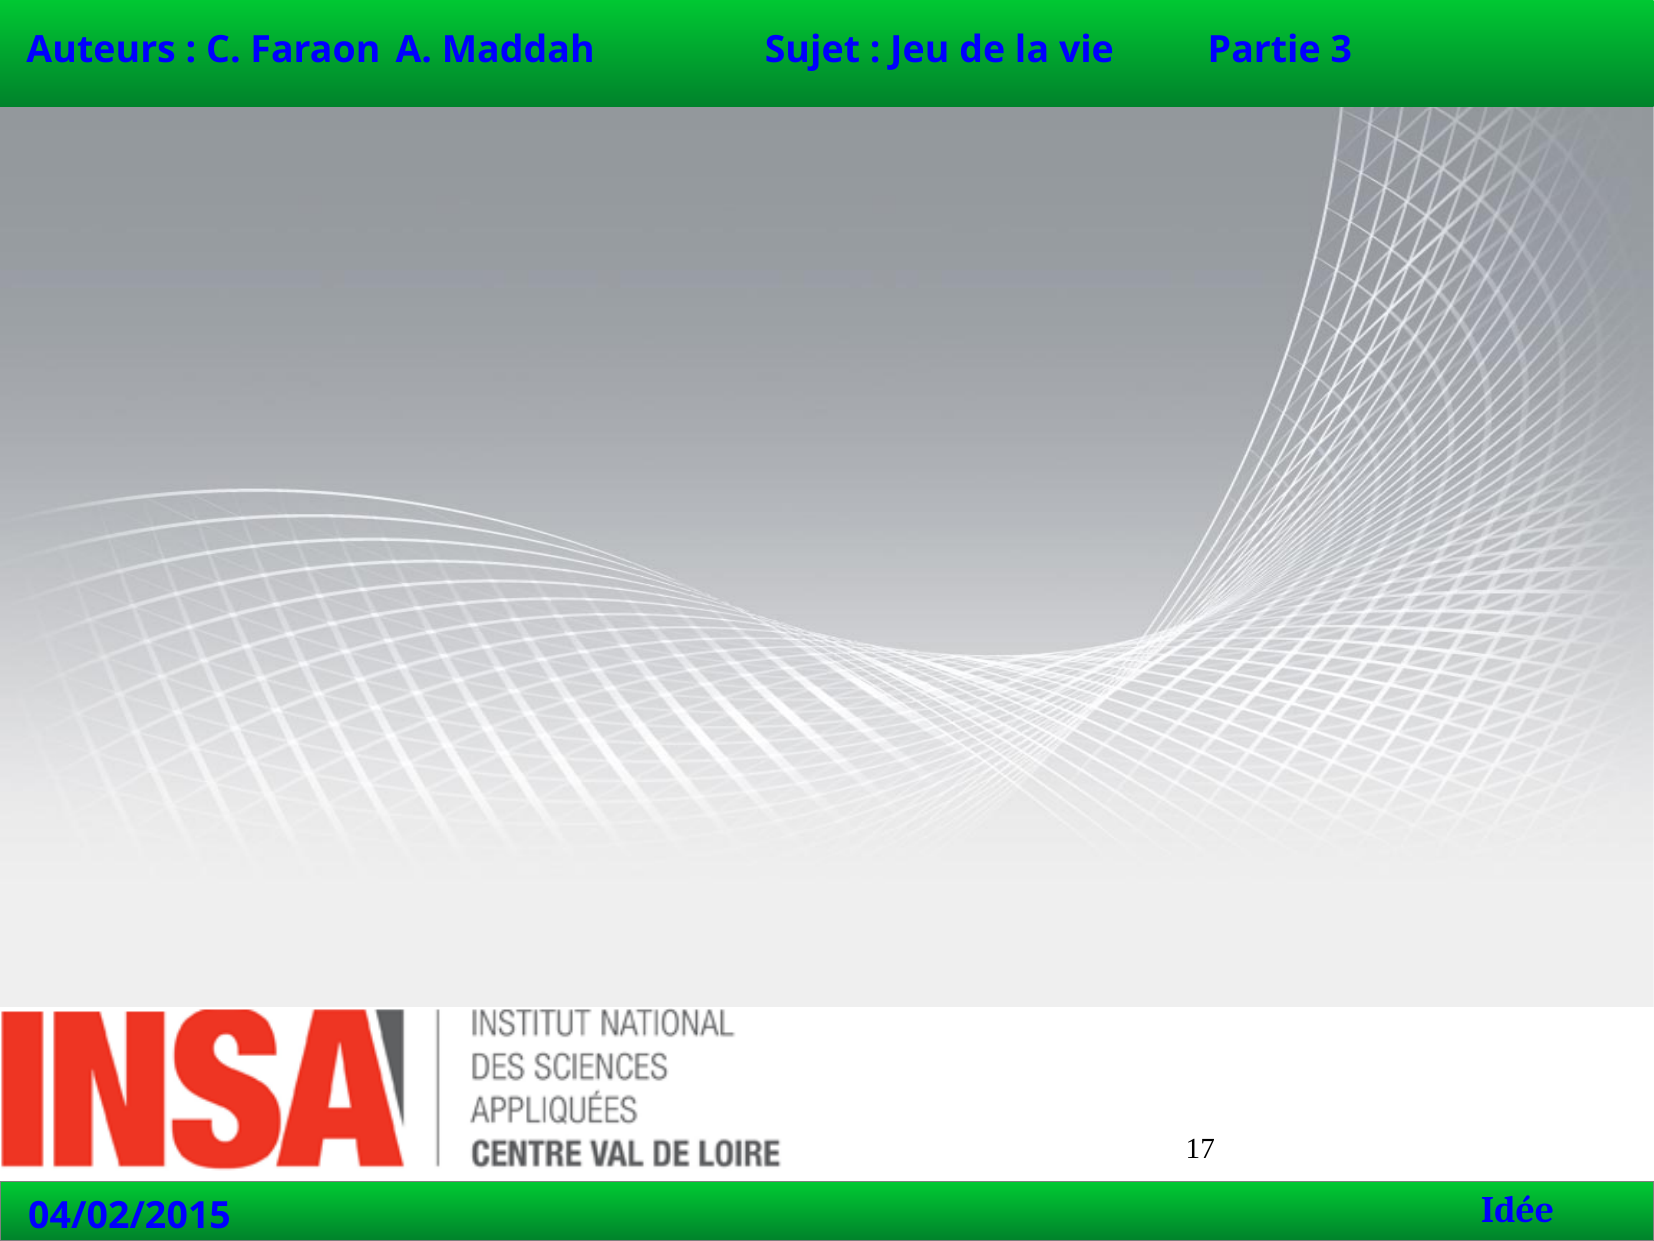

#
Auteurs : C. Faraon	A. Maddah 			Sujet : Jeu de la vie	 	Partie 3
04/02/2015
Idée